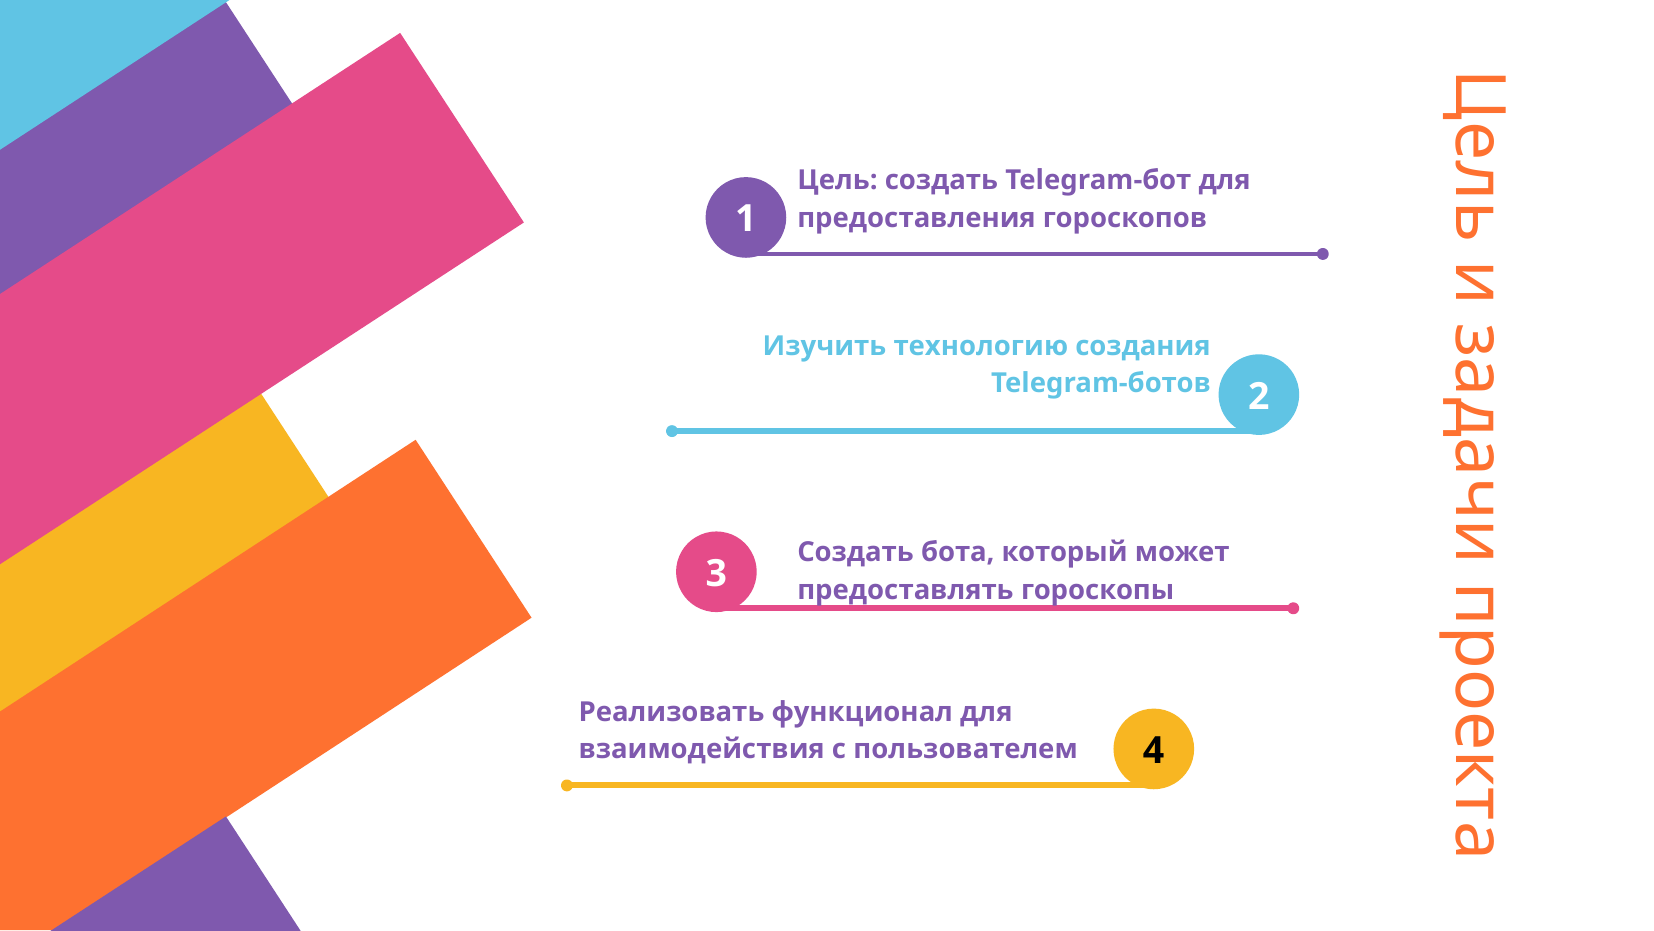

# Цель: создать Telegram-бот для предоставления гороскопов
1
Изучить технологию создания Telegram-ботов
2
Цель и задачи проекта
3
Создать бота, который может предоставлять гороскопы
Реализовать функционал для взаимодействия с пользователем
4